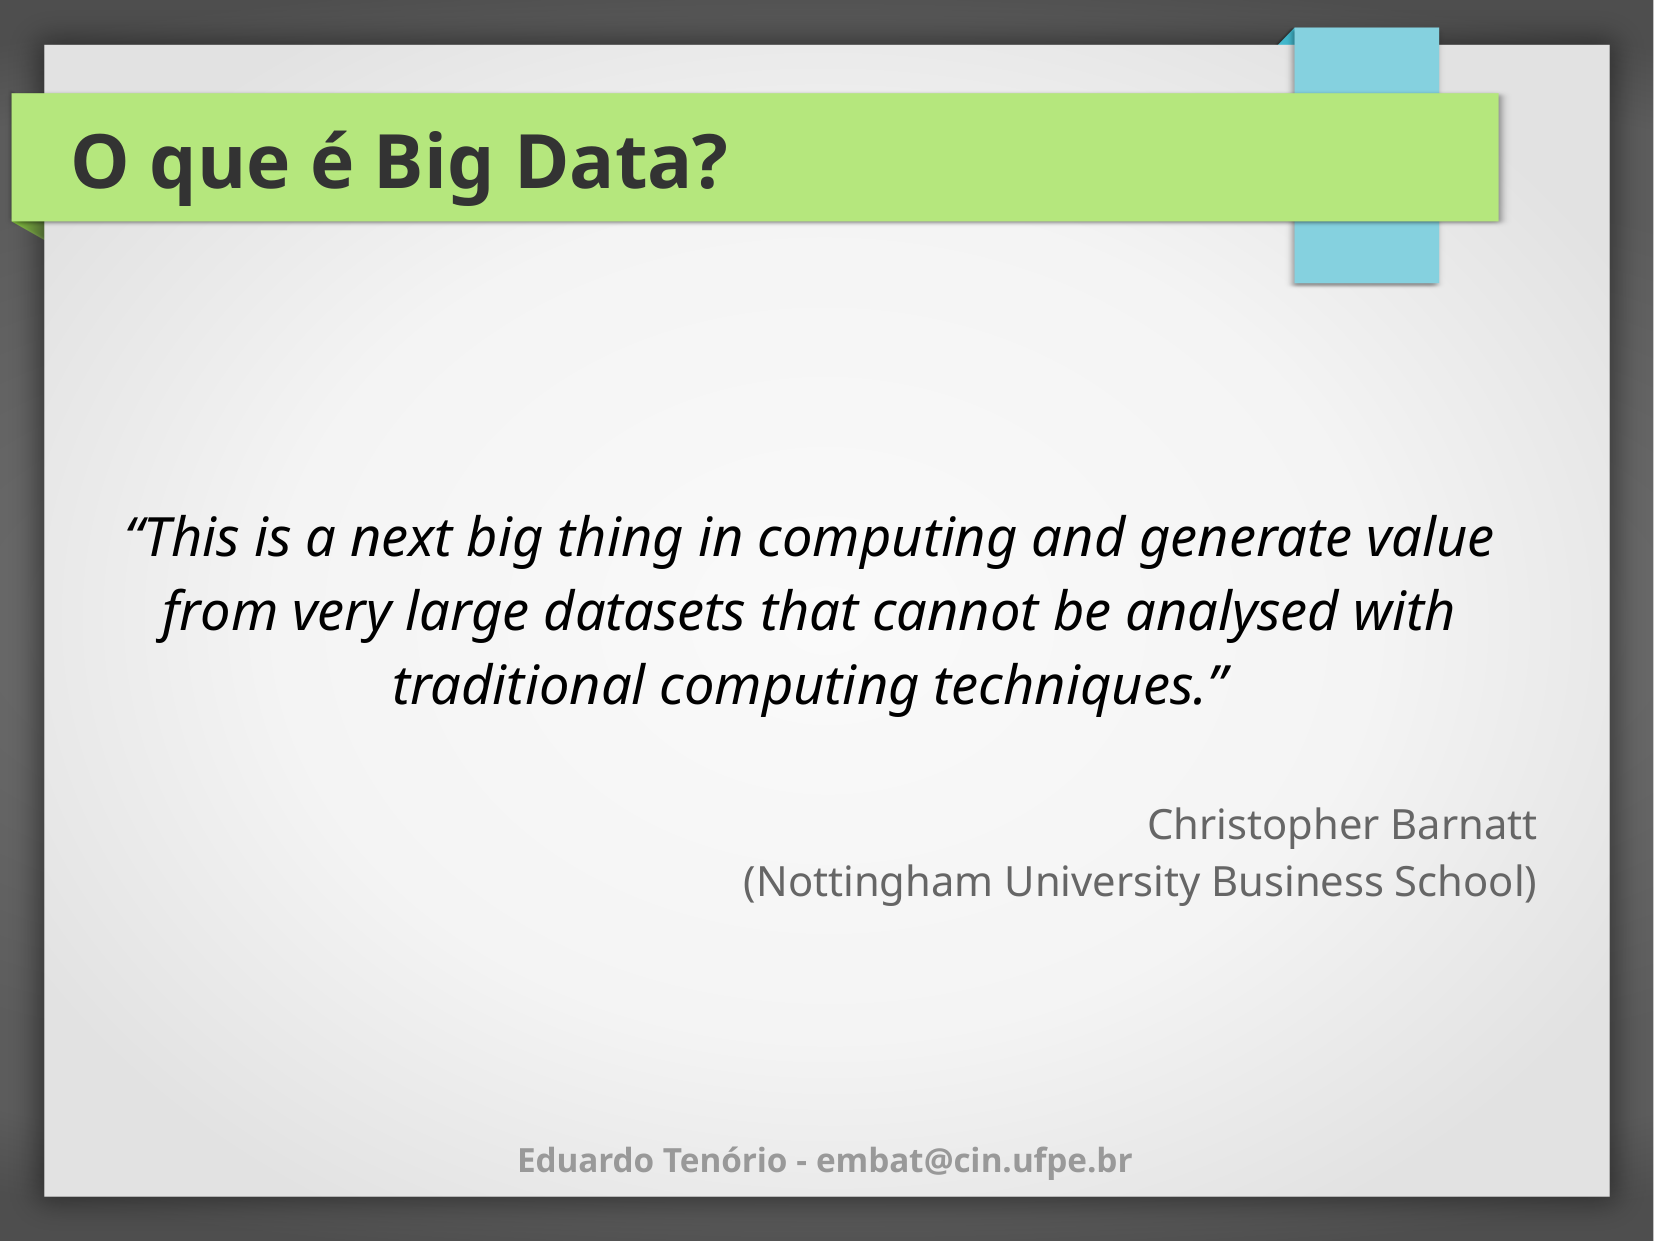

# O que é Big Data?
“This is a next big thing in computing and generate value from very large datasets that cannot be analysed with traditional computing techniques.”
Christopher Barnatt
(Nottingham University Business School)
Eduardo Tenório - embat@cin.ufpe.br